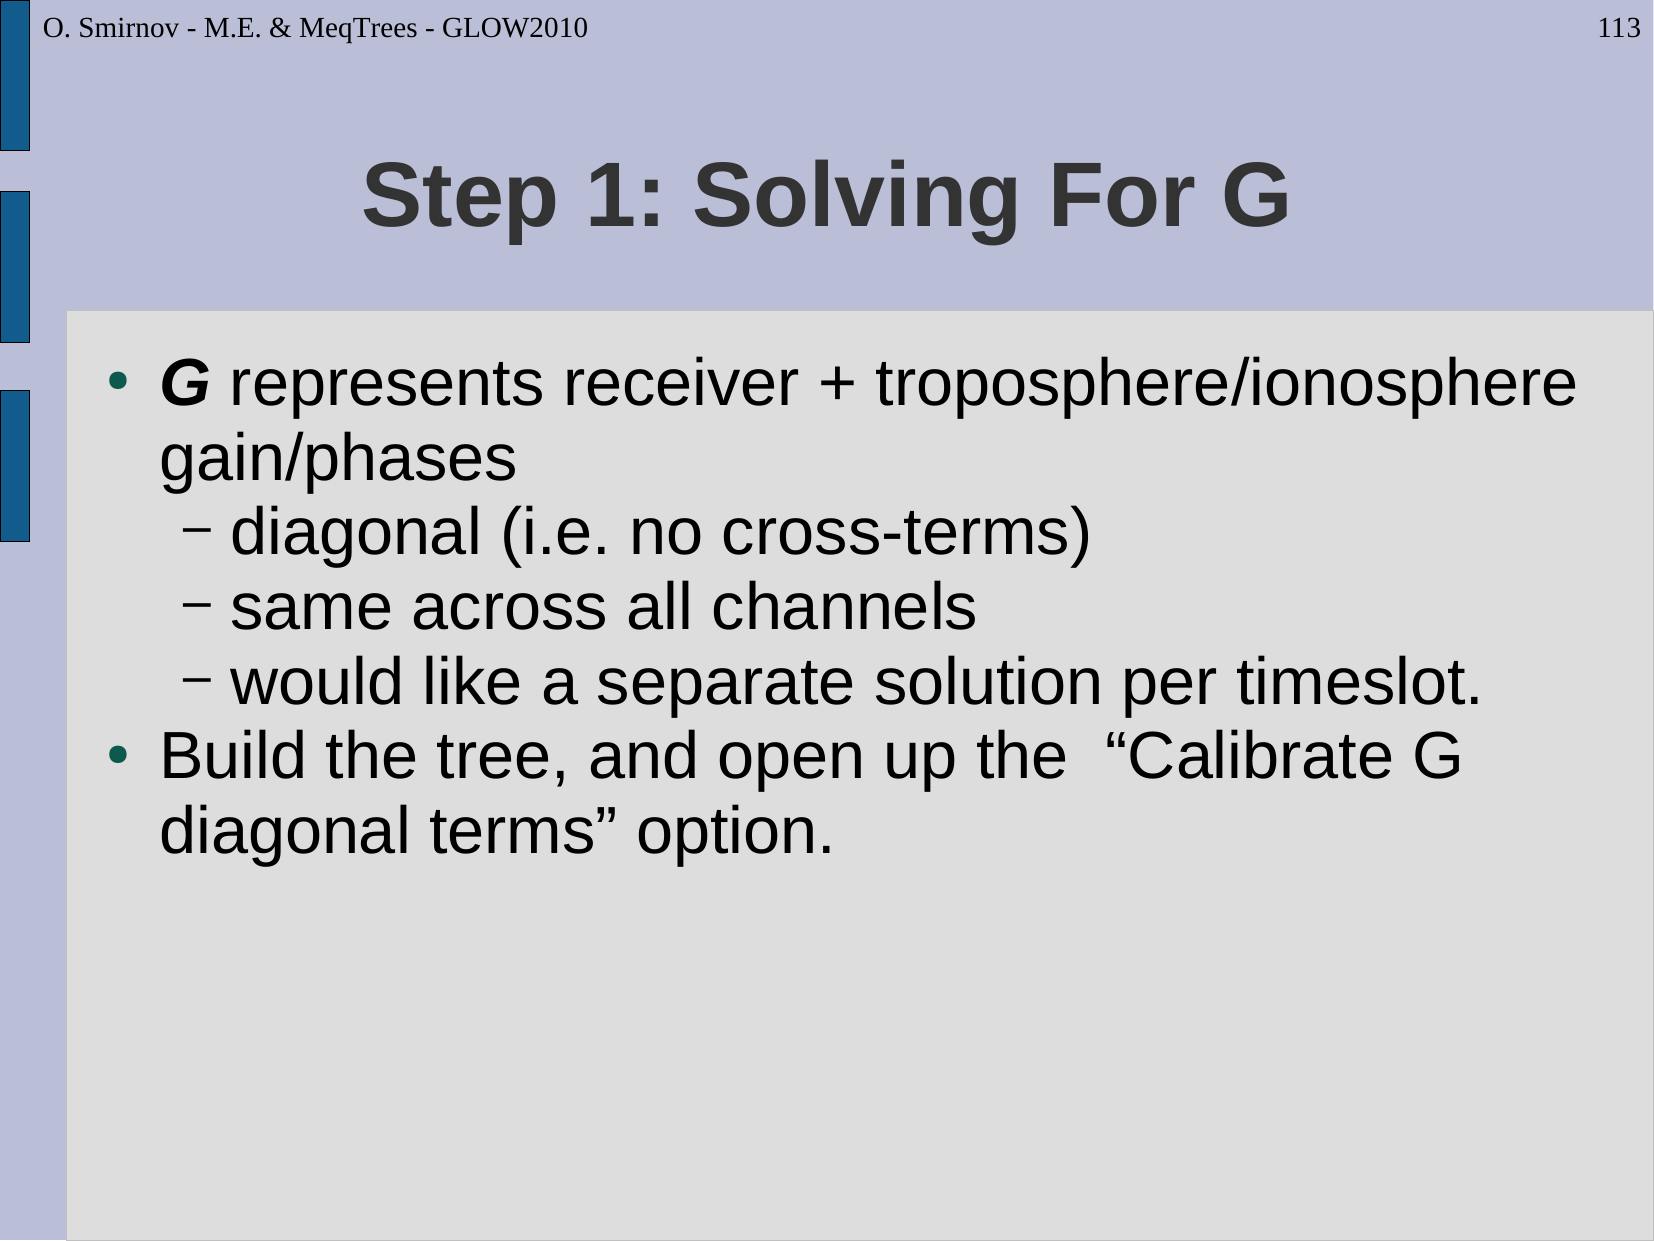

O. Smirnov - M.E. & MeqTrees - GLOW2010
113
# Step 1: Solving For G
G represents receiver + troposphere/ionosphere gain/phases
diagonal (i.e. no cross-terms)
same across all channels
would like a separate solution per timeslot.
Build the tree, and open up the “Calibrate G diagonal terms” option.